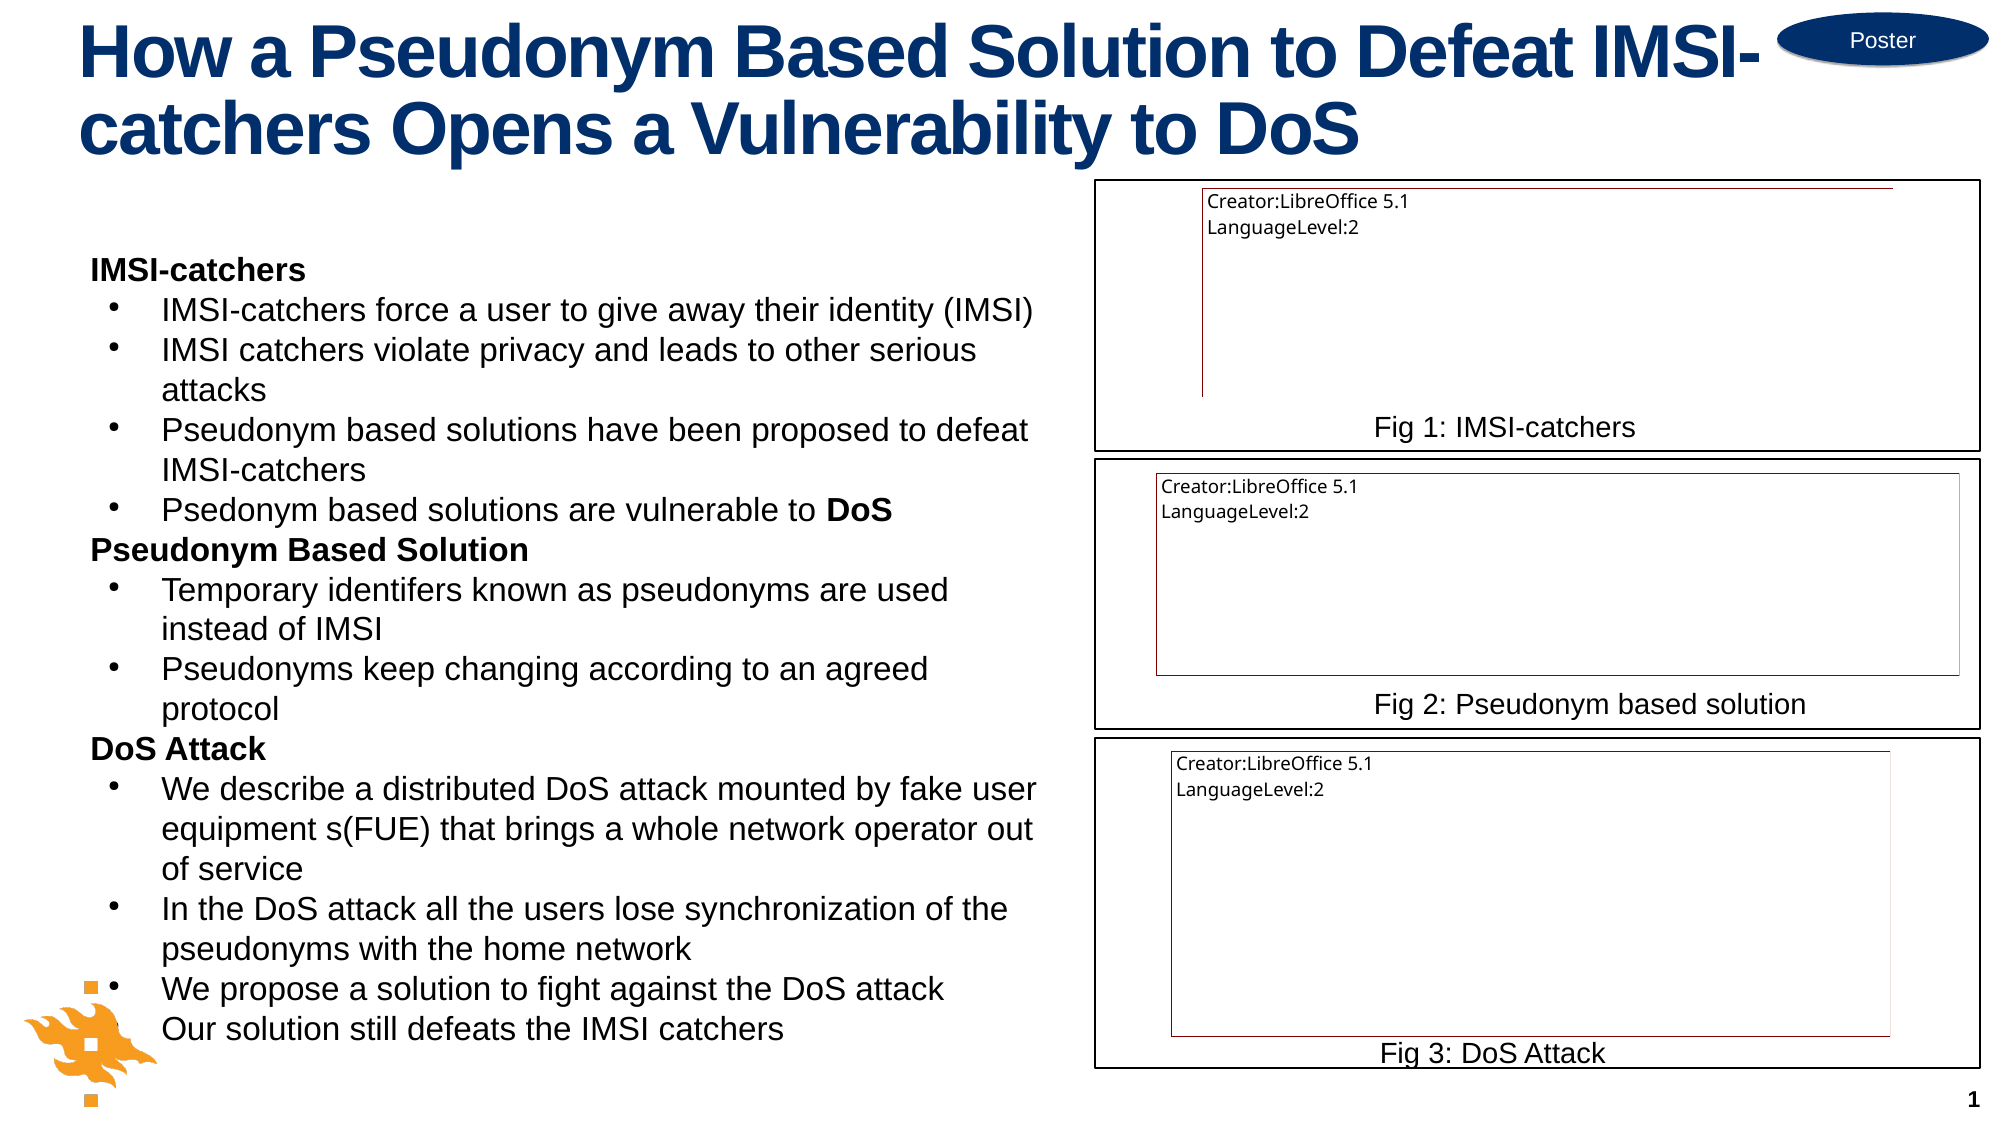

Poster
# How a Pseudonym Based Solution to Defeat IMSI-catchers Opens a Vulnerability to DoS
IMSI-catchers
IMSI-catchers force a user to give away their identity (IMSI)
IMSI catchers violate privacy and leads to other serious attacks
Pseudonym based solutions have been proposed to defeat IMSI-catchers
Psedonym based solutions are vulnerable to DoS
Pseudonym Based Solution
Temporary identifers known as pseudonyms are used instead of IMSI
Pseudonyms keep changing according to an agreed protocol
DoS Attack
We describe a distributed DoS attack mounted by fake user equipment s(FUE) that brings a whole network operator out of service
In the DoS attack all the users lose synchronization of the
pseudonyms with the home network
We propose a solution to fight against the DoS attack
Our solution still defeats the IMSI catchers
Fig 1: IMSI-catchers
Fig 2: Pseudonym based solution
Fig 3: DoS Attack